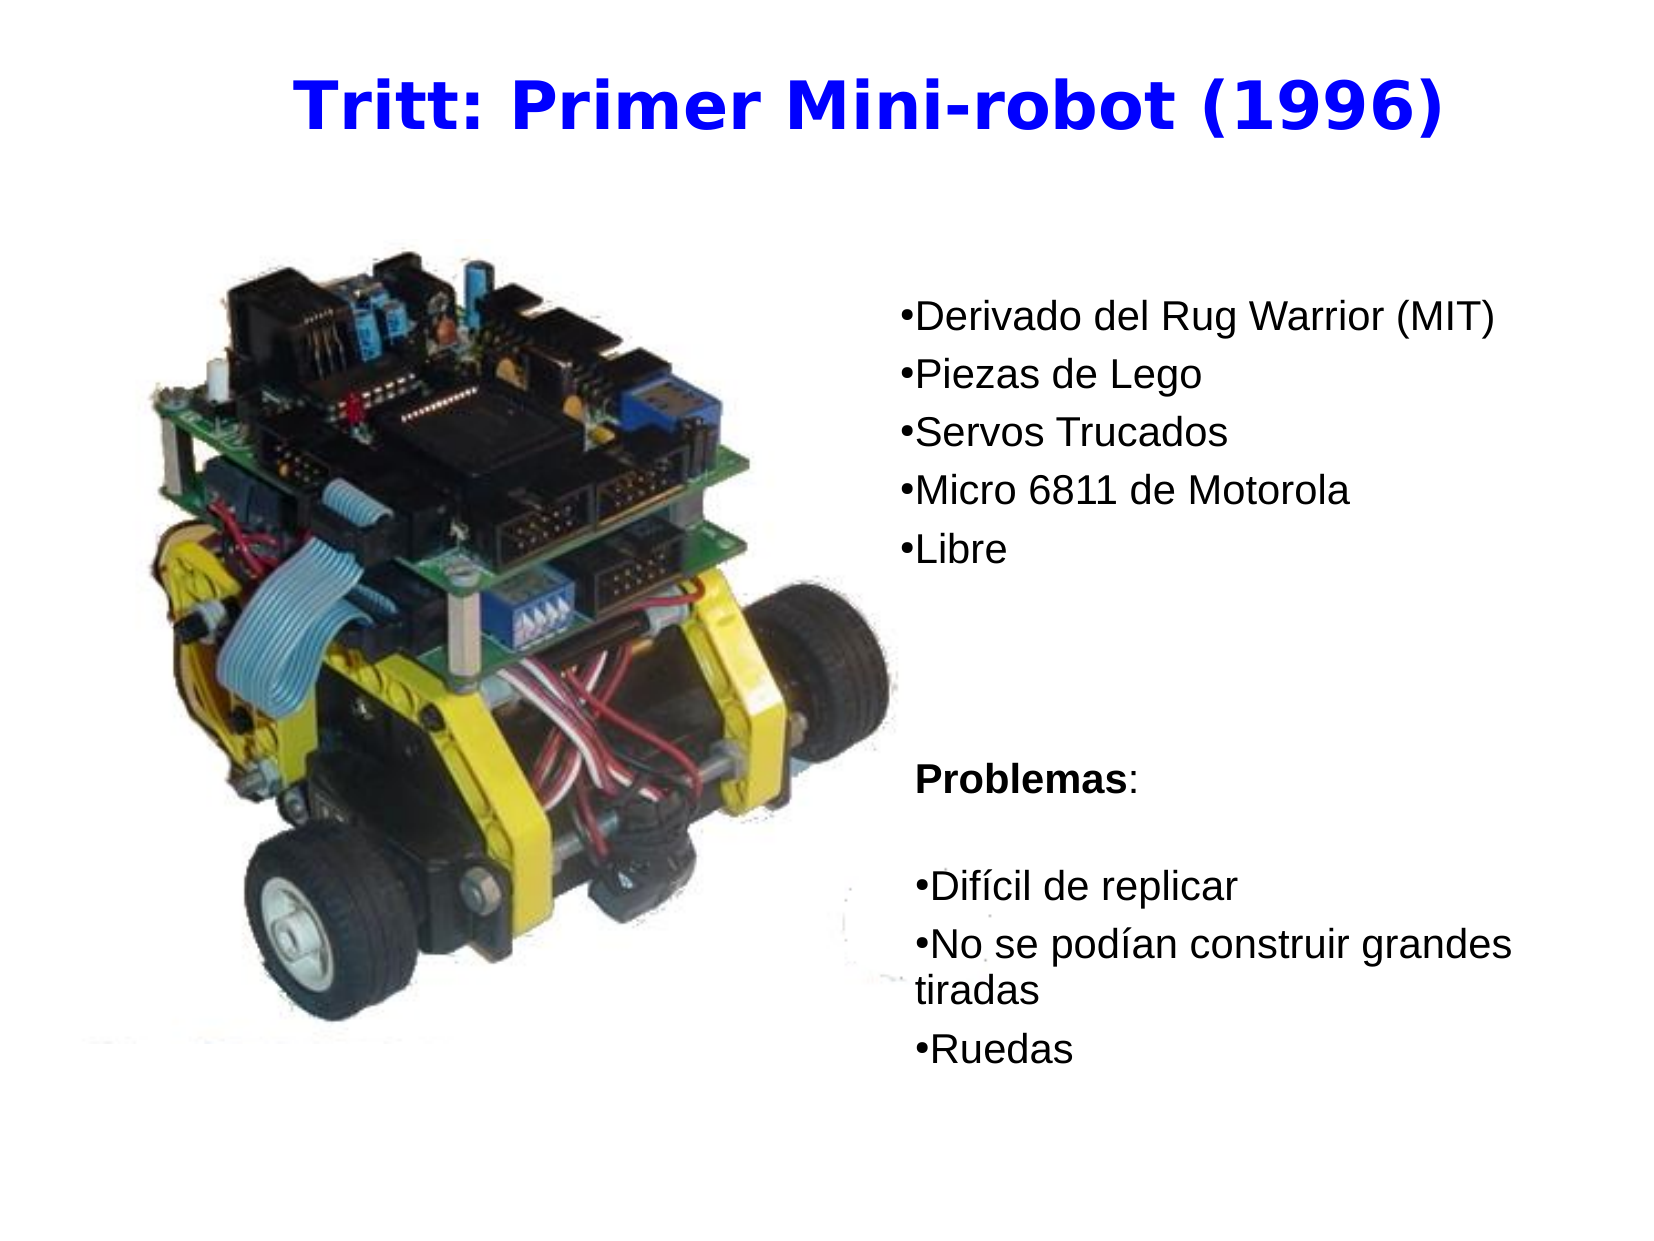

Tritt: Primer Mini-robot (1996)
Derivado del Rug Warrior (MIT)
Piezas de Lego
Servos Trucados
Micro 6811 de Motorola
Libre
Problemas:
Difícil de replicar
No se podían construir grandes tiradas
Ruedas